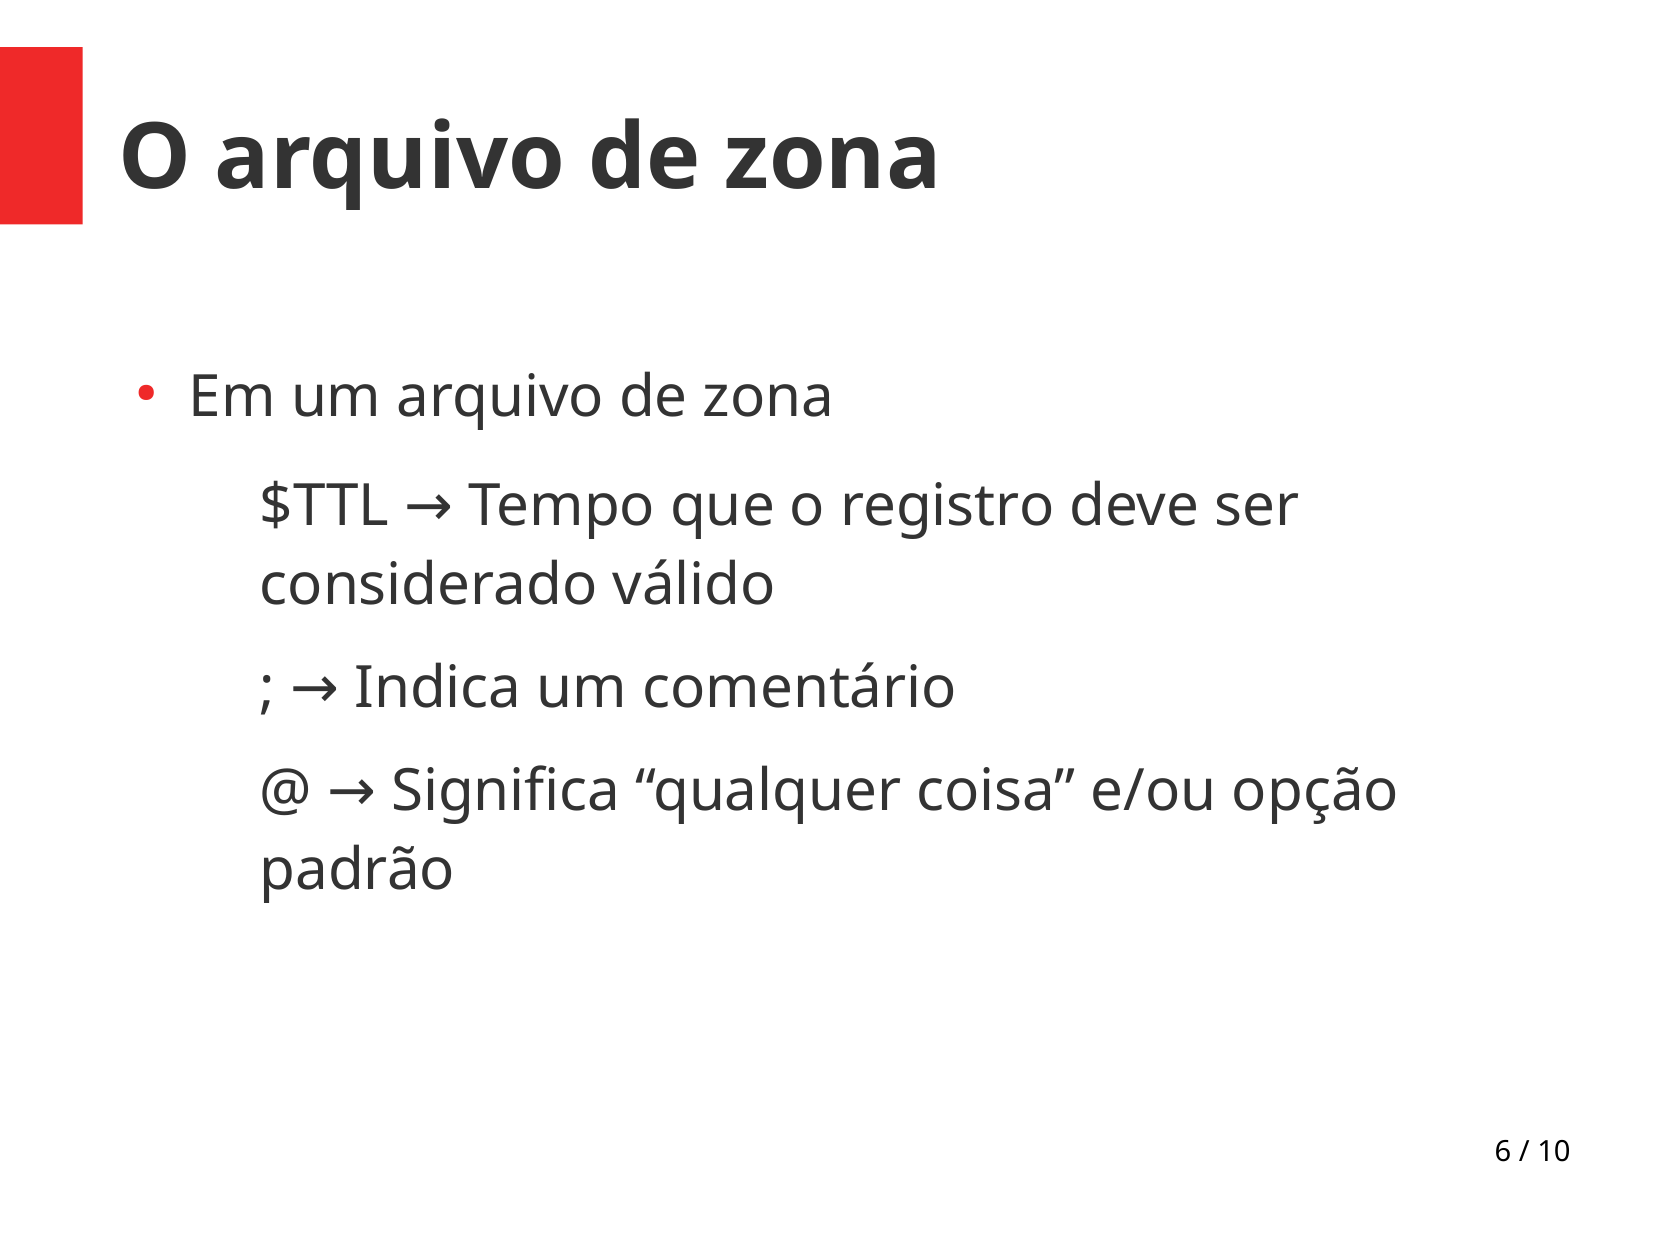

O arquivo de zona
# Em um arquivo de zona
$TTL → Tempo que o registro deve ser considerado válido
; → Indica um comentário
@ → Significa “qualquer coisa” e/ou opção padrão
6